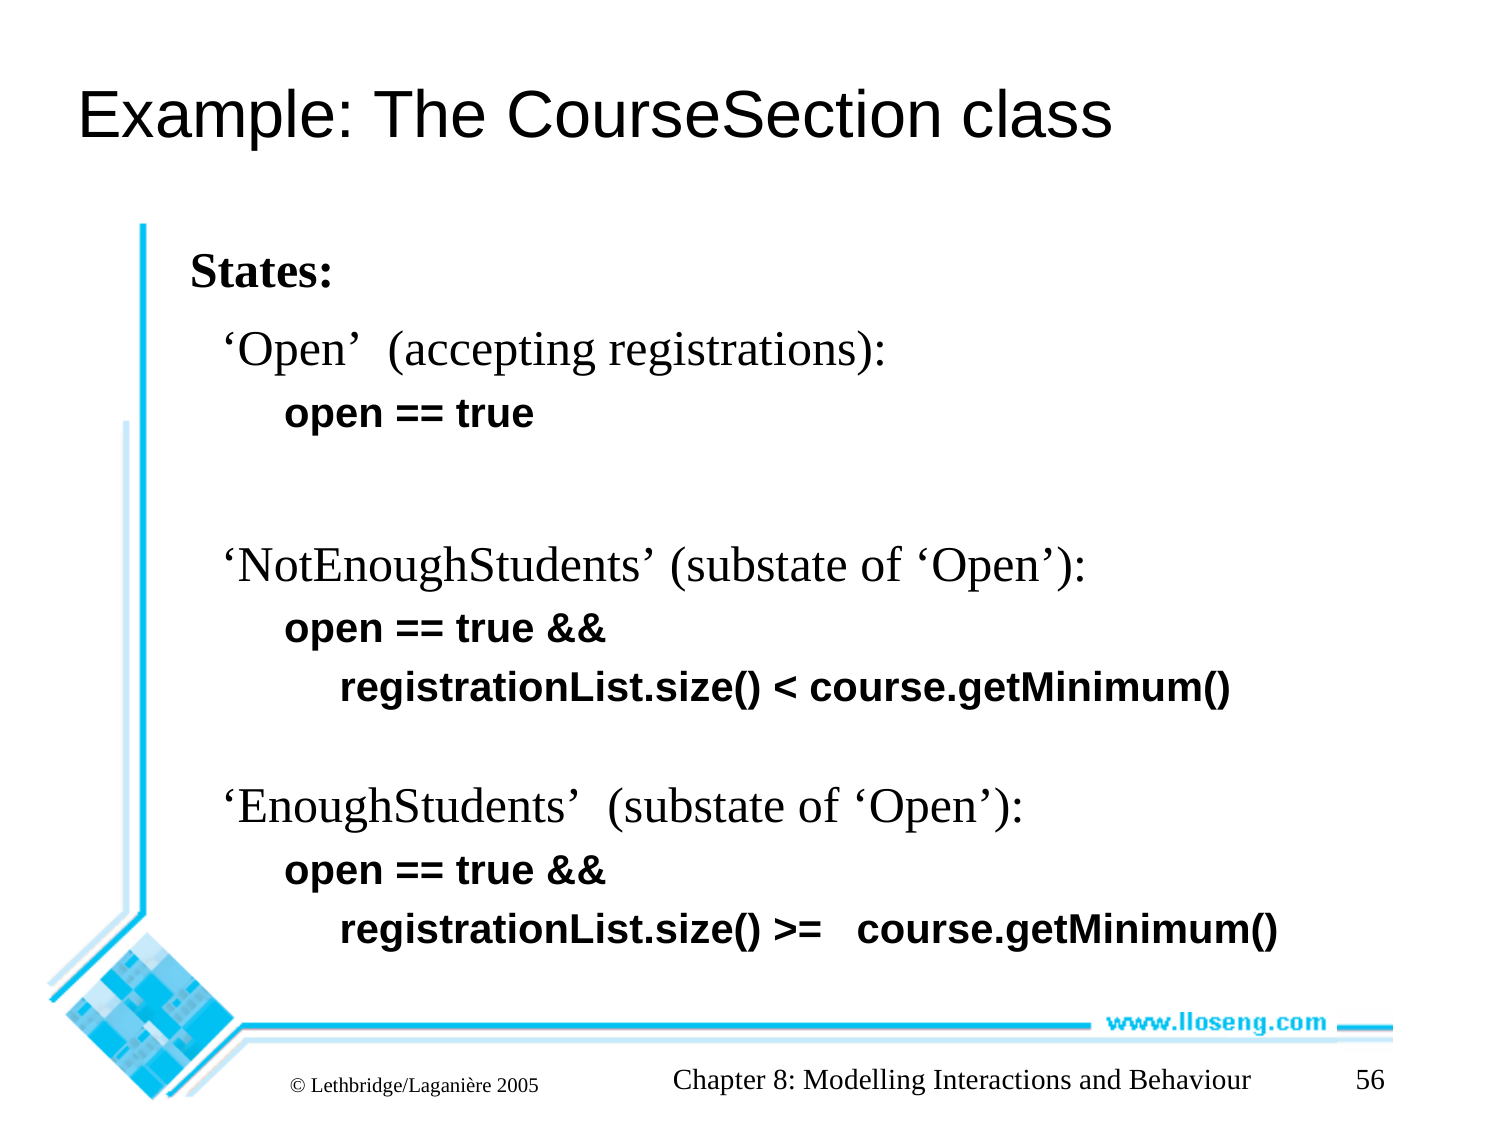

# Example: The CourseSection class
States:
‘Open’ (accepting registrations):
open == true
‘NotEnoughStudents’ (substate of ‘Open’):
open == true &&
		registrationList.size() < course.getMinimum()
‘EnoughStudents’ (substate of ‘Open’):
open == true &&
		registrationList.size() >= course.getMinimum()
Chapter 8: Modelling Interactions and Behaviour
© Lethbridge/Laganière 2005